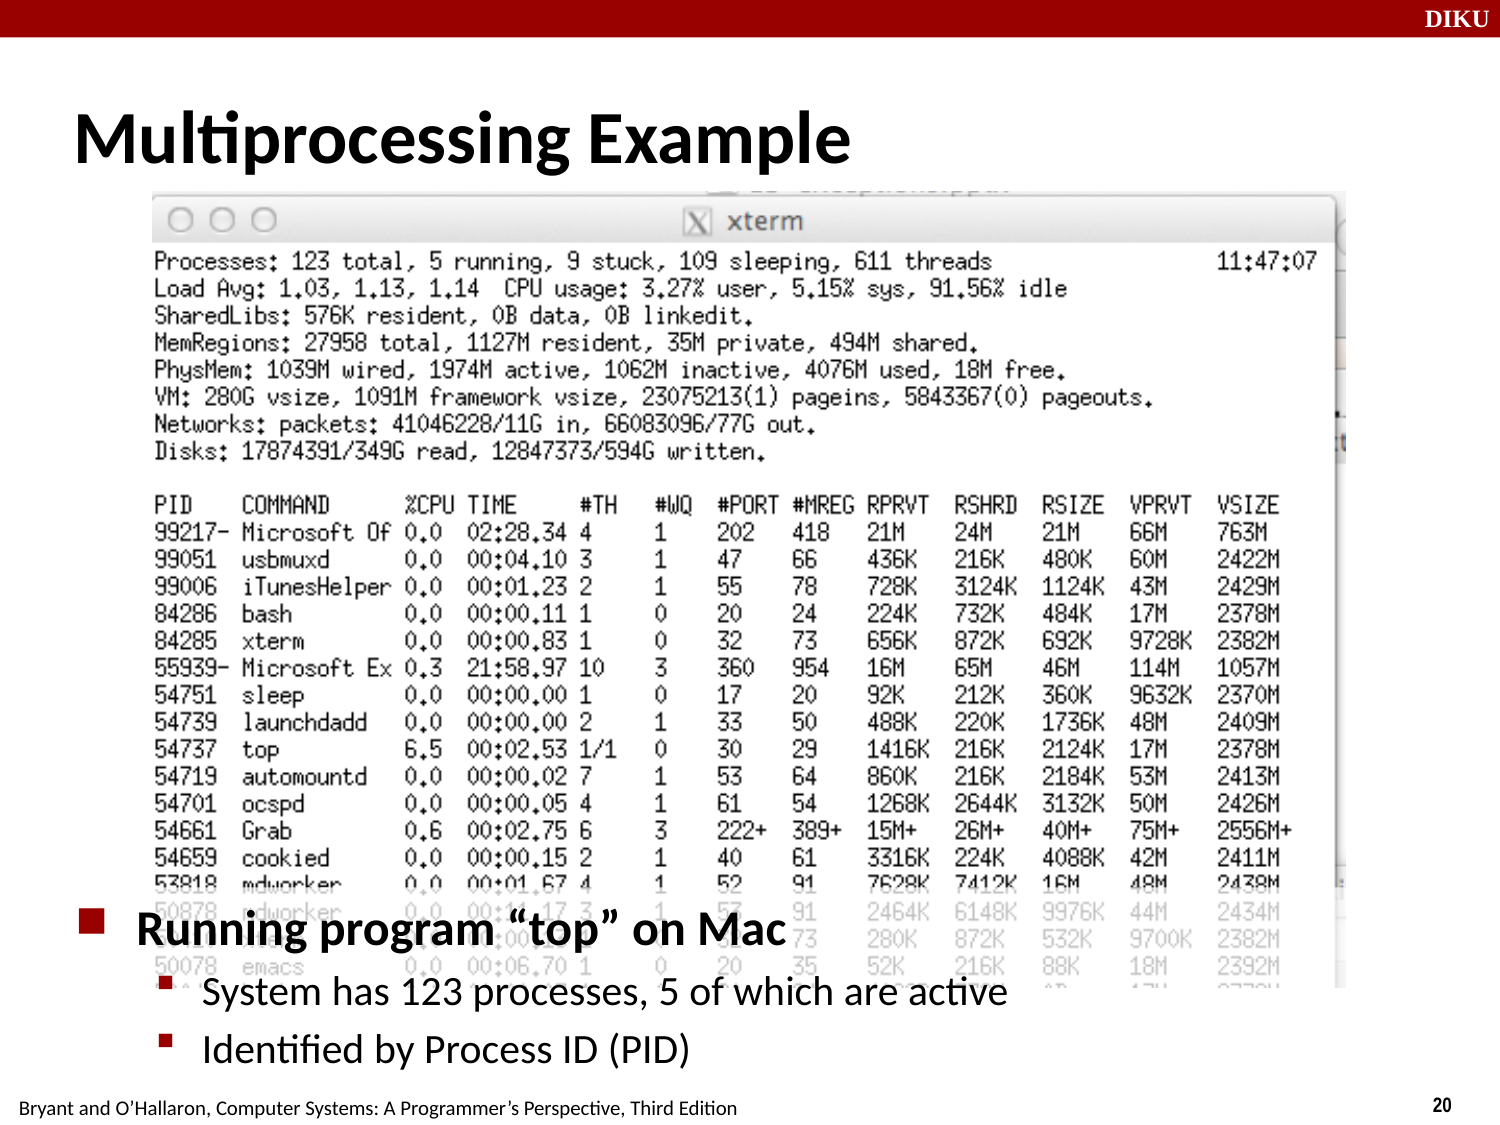

# Multiprocessing Example
Running program “top” on Mac
System has 123 processes, 5 of which are active
Identified by Process ID (PID)